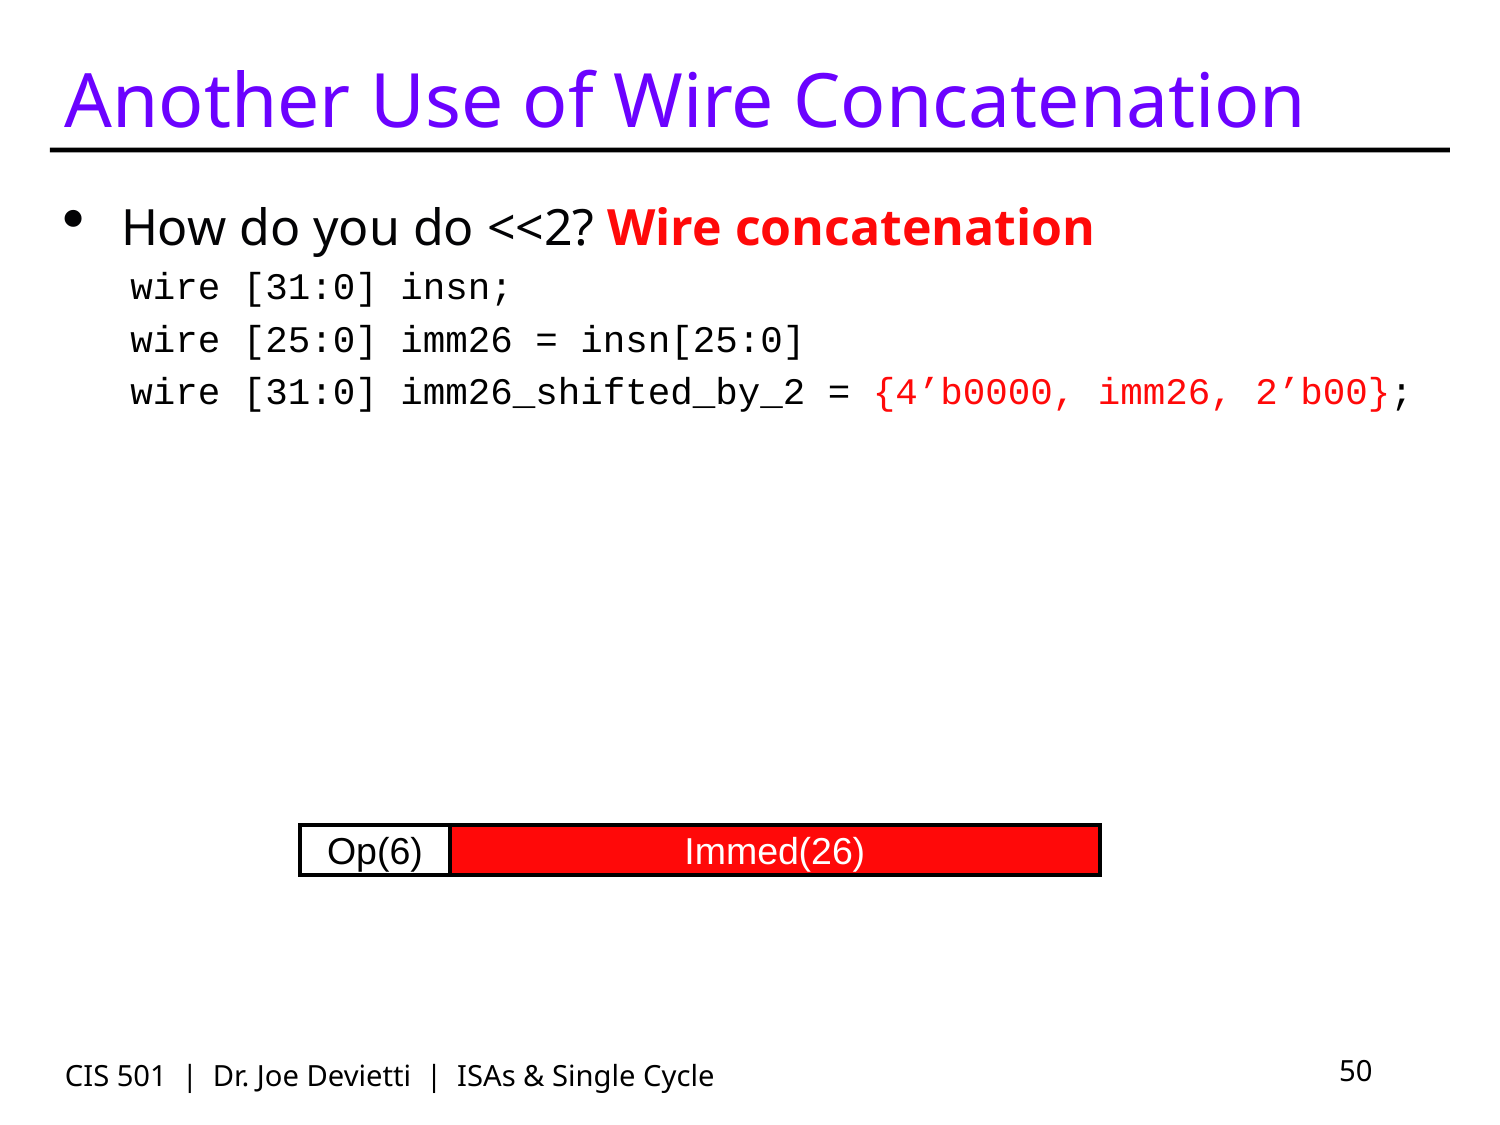

Another Use of Wire Concatenation
How do you do <<2? Wire concatenation
wire [31:0] insn;
wire [25:0] imm26 = insn[25:0]
wire [31:0] imm26_shifted_by_2 = {4’b0000, imm26, 2’b00};
Op(6)
Immed(26)
CIS 501 | Dr. Joe Devietti | ISAs & Single Cycle